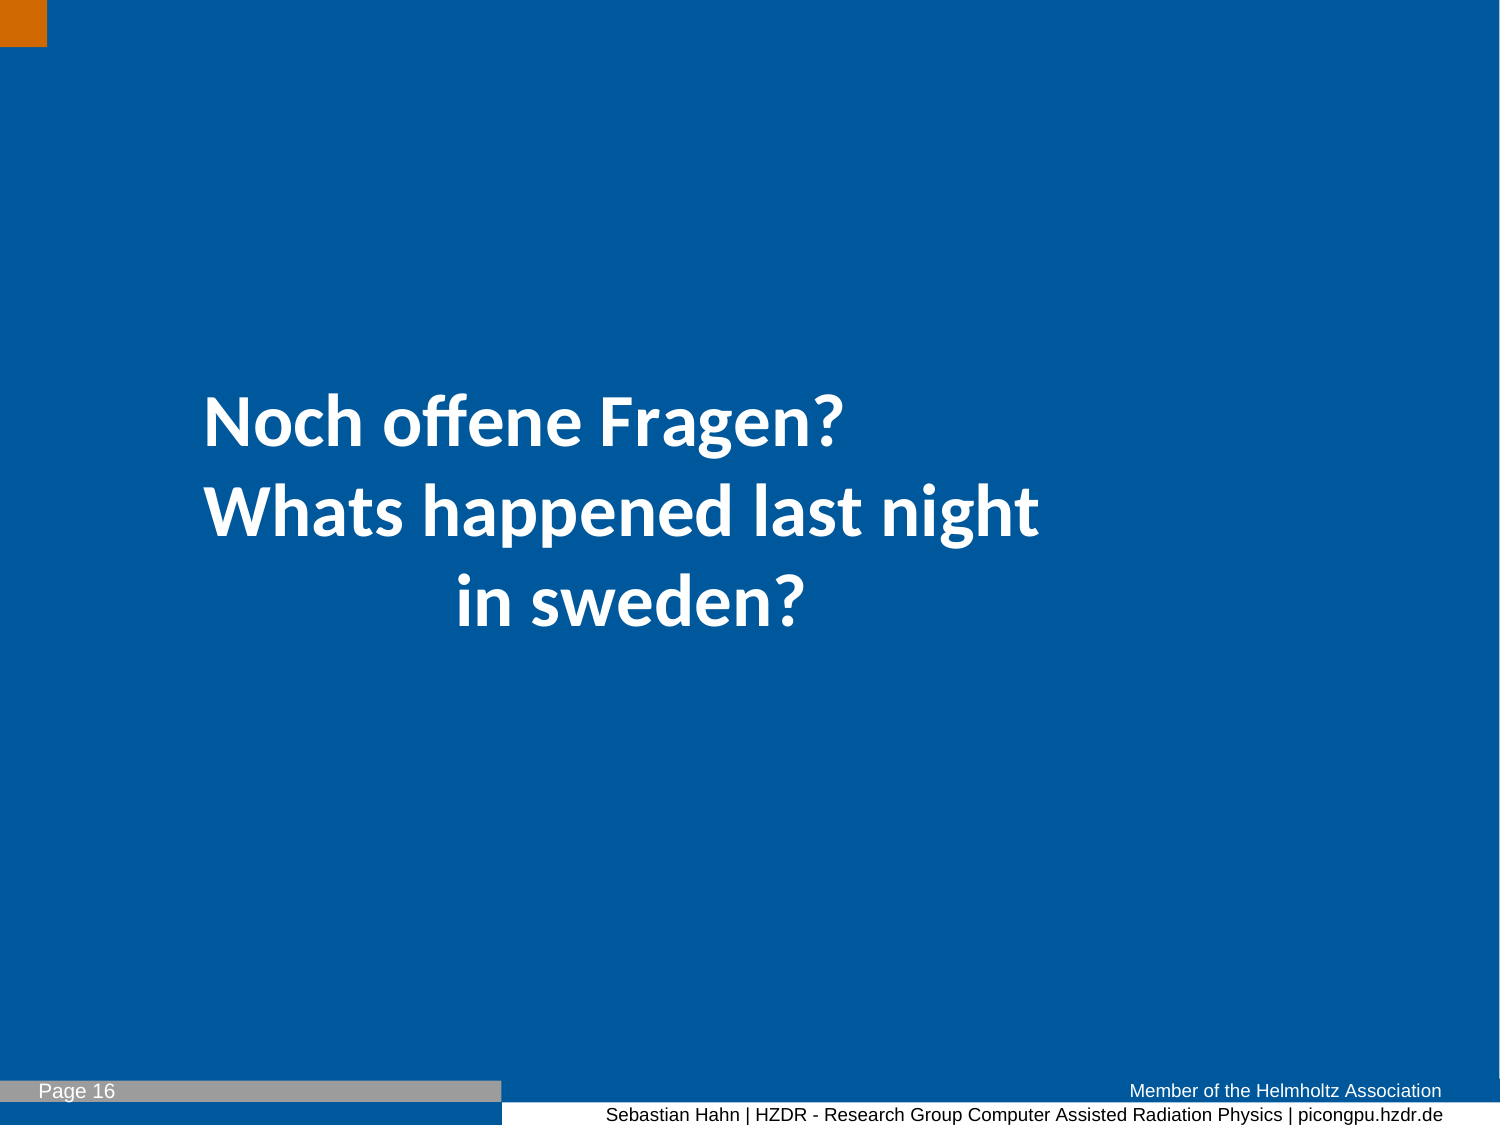

#
Noch offene Fragen?
Whats happened last night
in sweden?